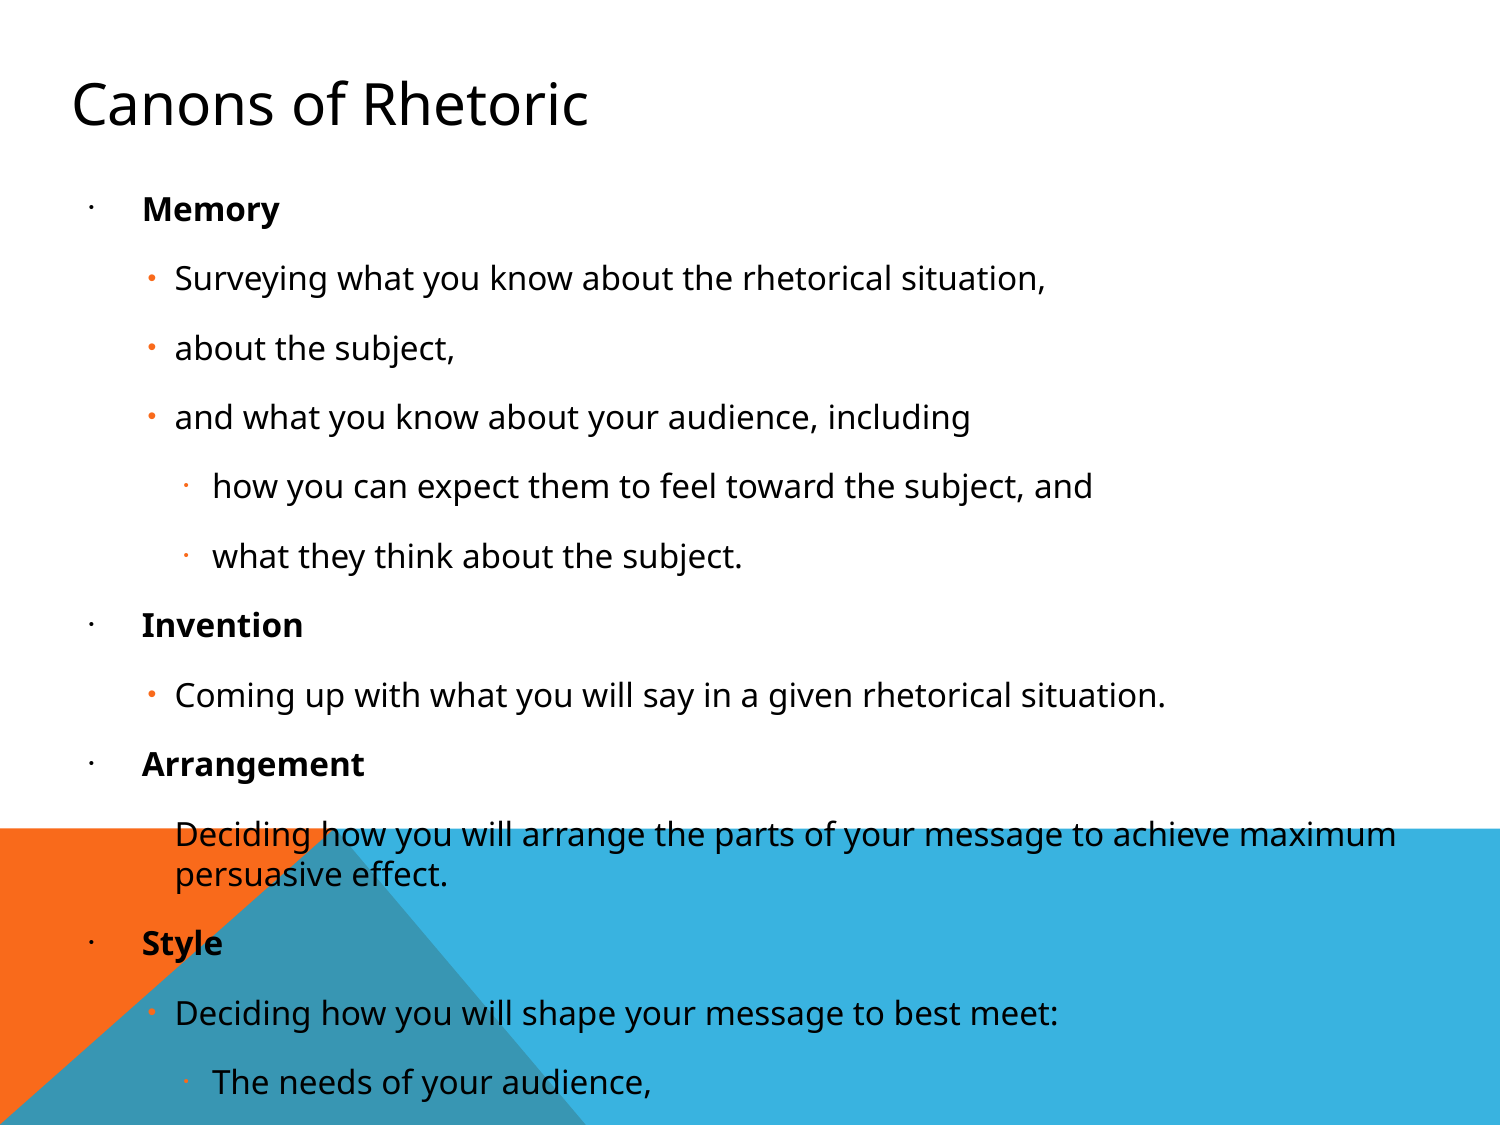

# Canons of Rhetoric
Memory
Surveying what you know about the rhetorical situation,
about the subject,
and what you know about your audience, including
how you can expect them to feel toward the subject, and
what they think about the subject.
Invention
Coming up with what you will say in a given rhetorical situation.
Arrangement
Deciding how you will arrange the parts of your message to achieve maximum persuasive effect.
Style
Deciding how you will shape your message to best meet:
The needs of your audience,
The conventions of the genre/situation.
Delivery
Deciding how you will choose to deliver your message to your audience:
Format
Content
Design